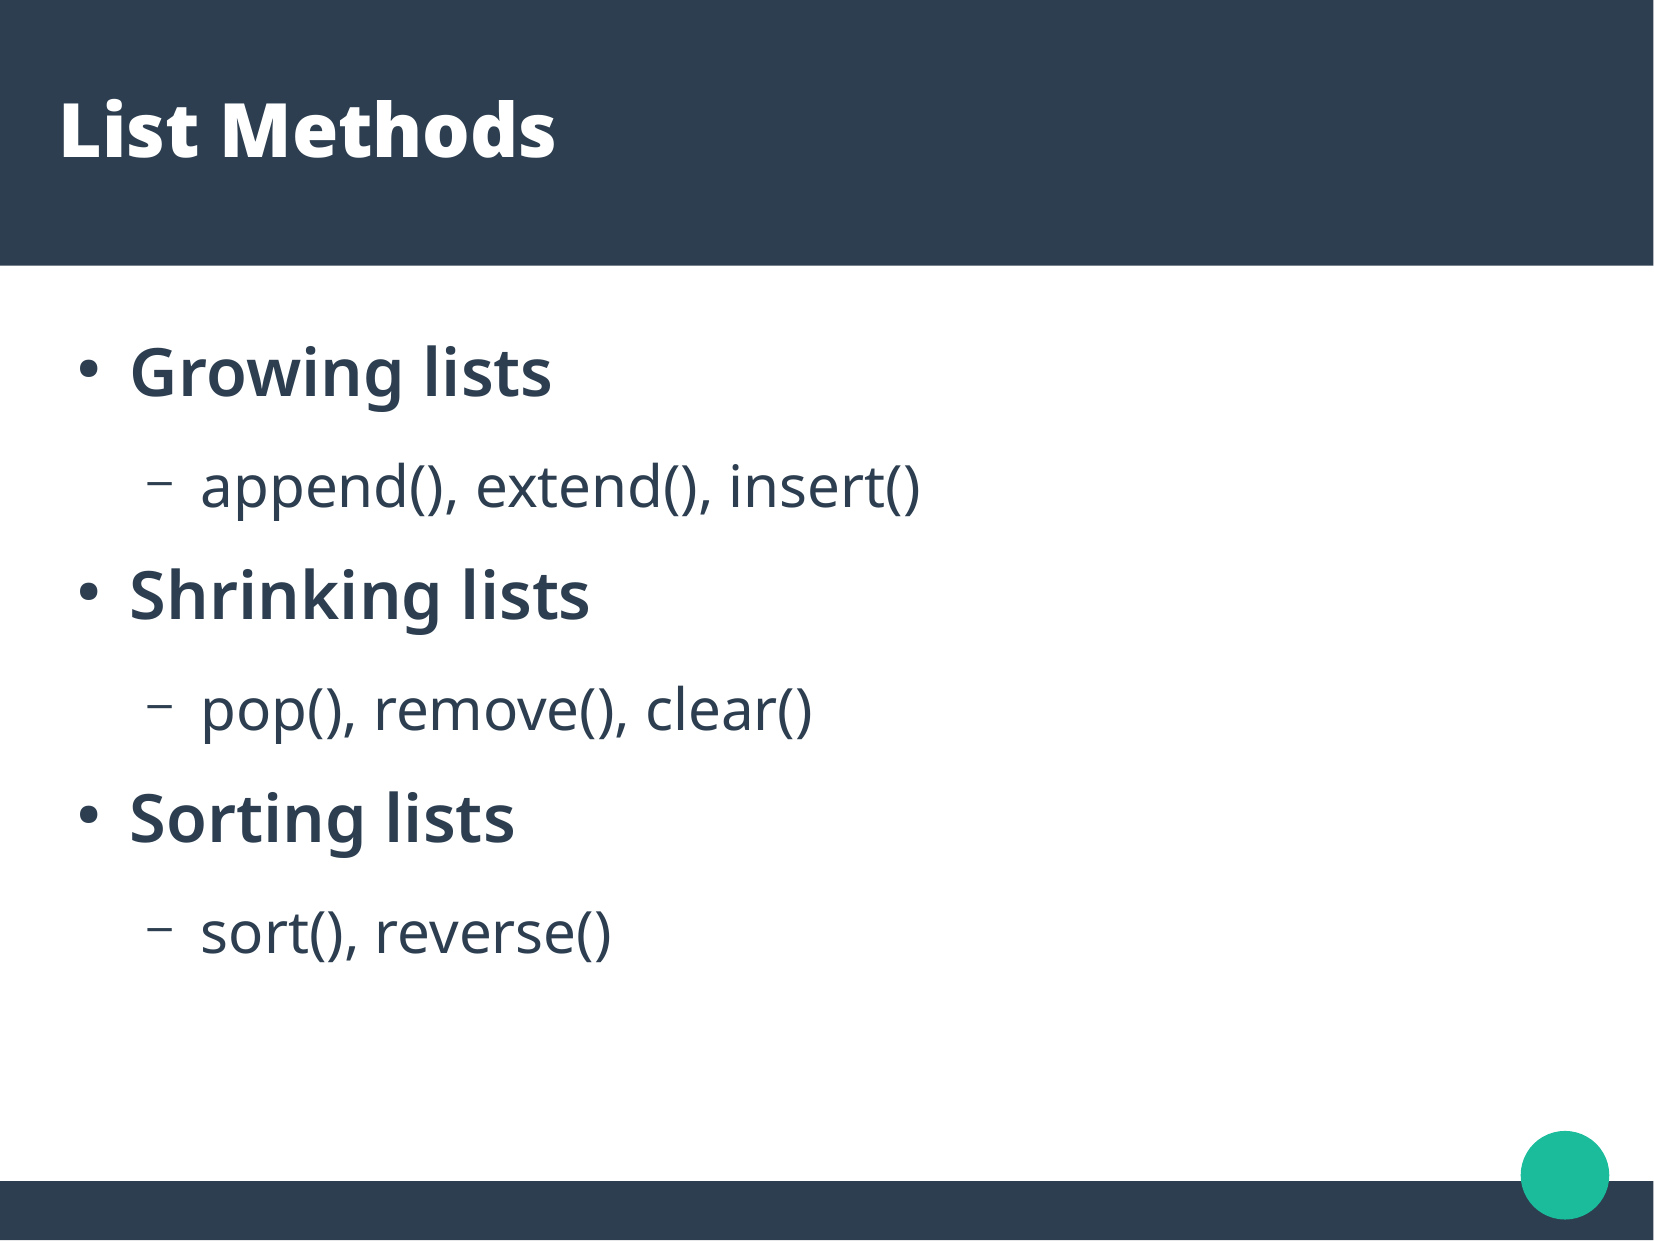

# List Methods
Growing lists
append(), extend(), insert()
Shrinking lists
pop(), remove(), clear()
Sorting lists
sort(), reverse()